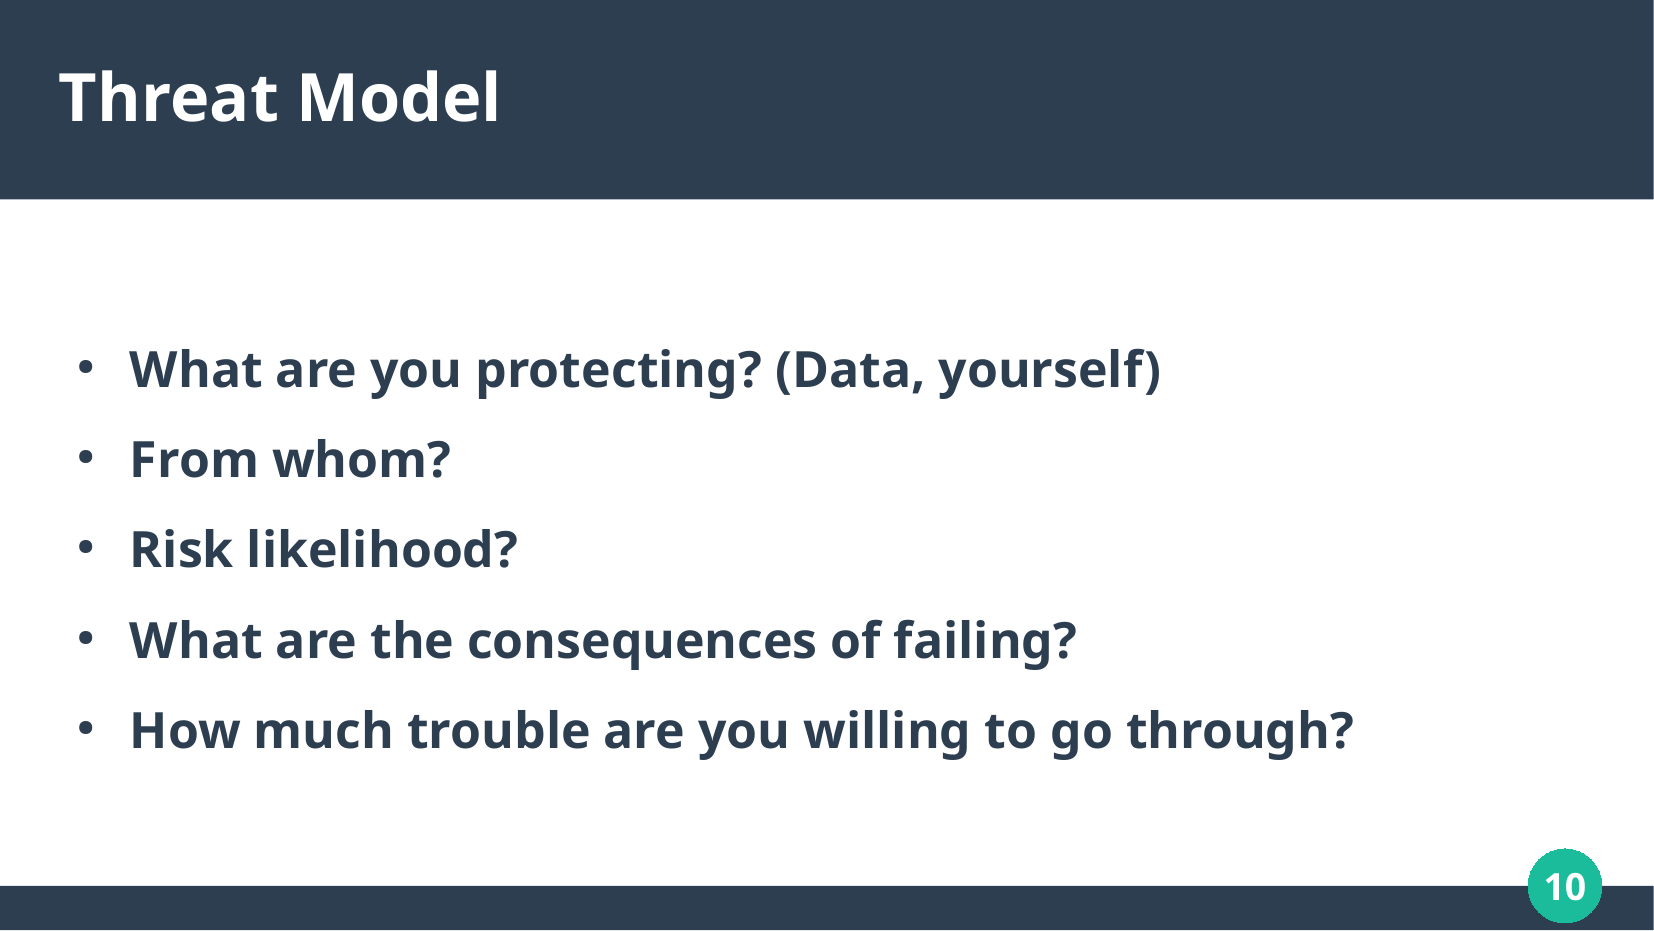

# Threat Model
What are you protecting? (Data, yourself)
From whom?
Risk likelihood?
What are the consequences of failing?
How much trouble are you willing to go through?
10